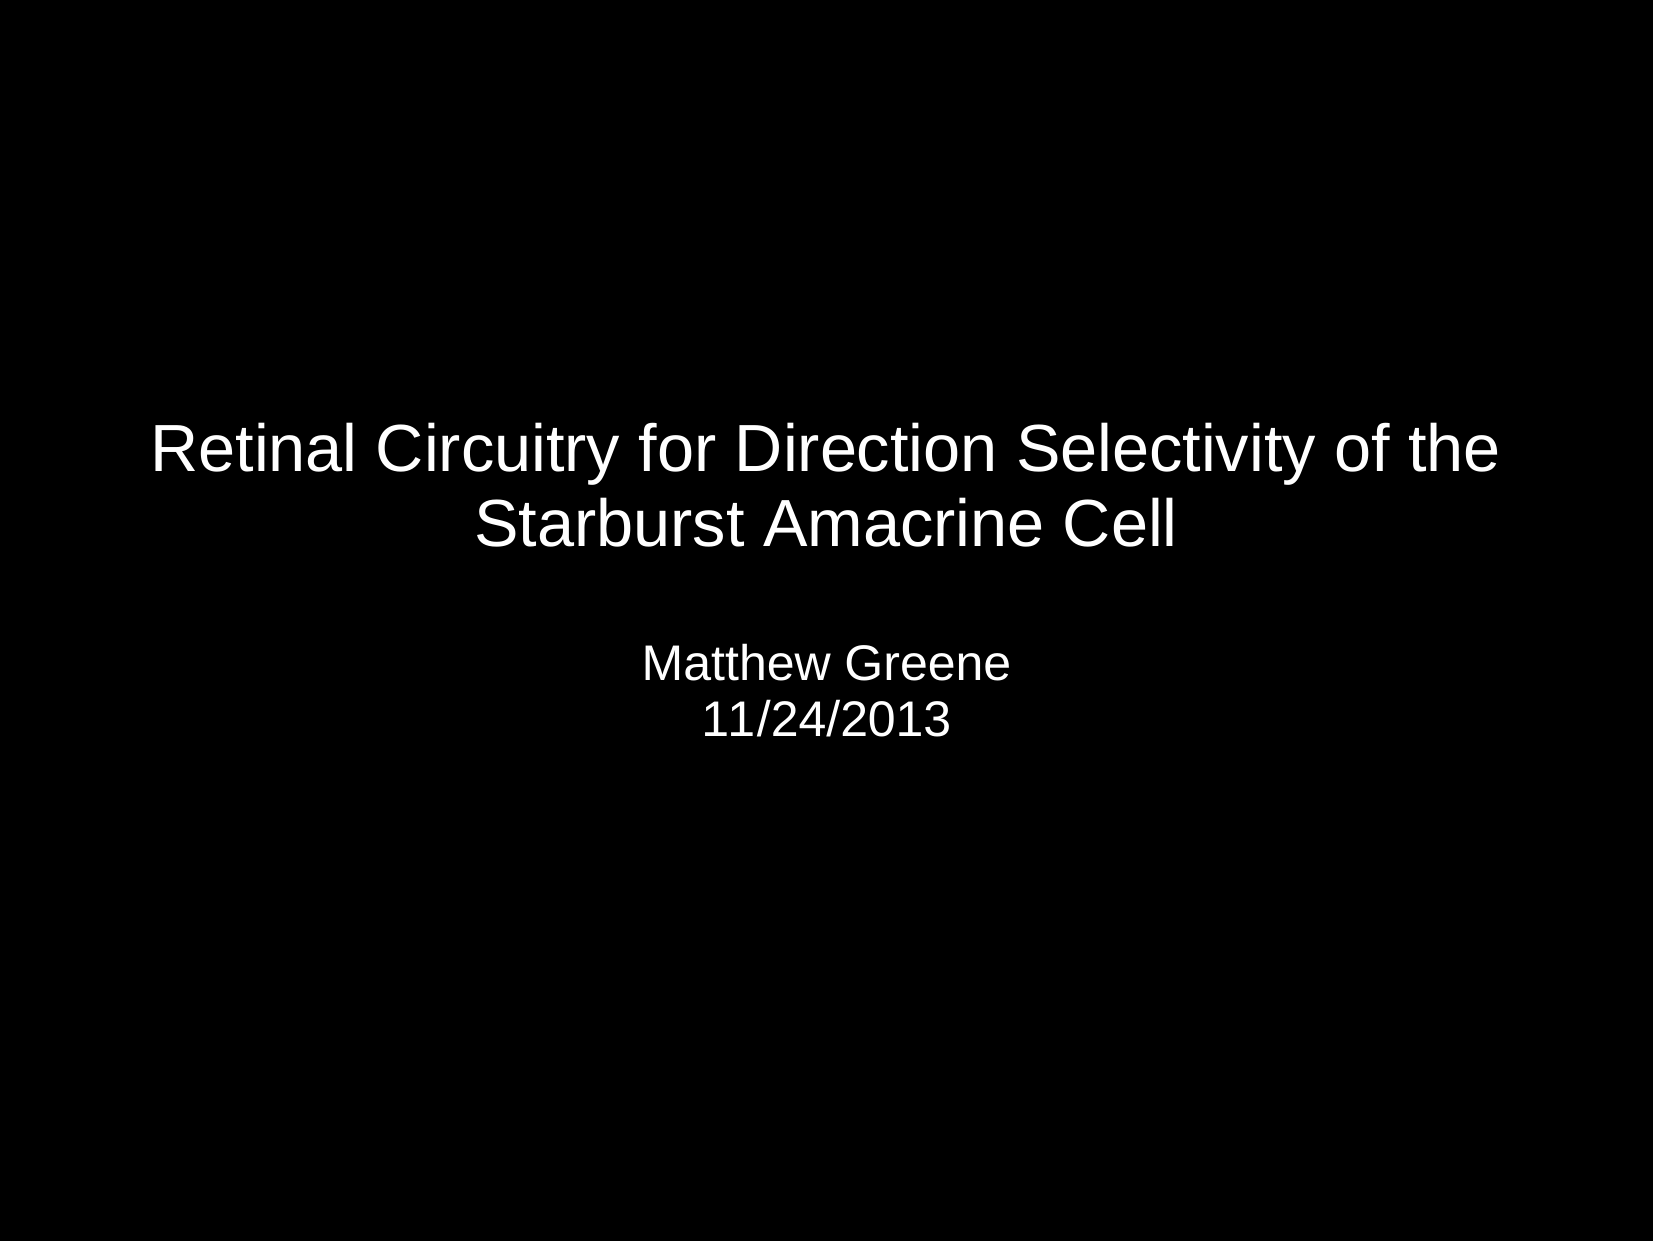

# Retinal Circuitry for Direction Selectivity of the Starburst Amacrine Cell
Matthew Greene
11/24/2013